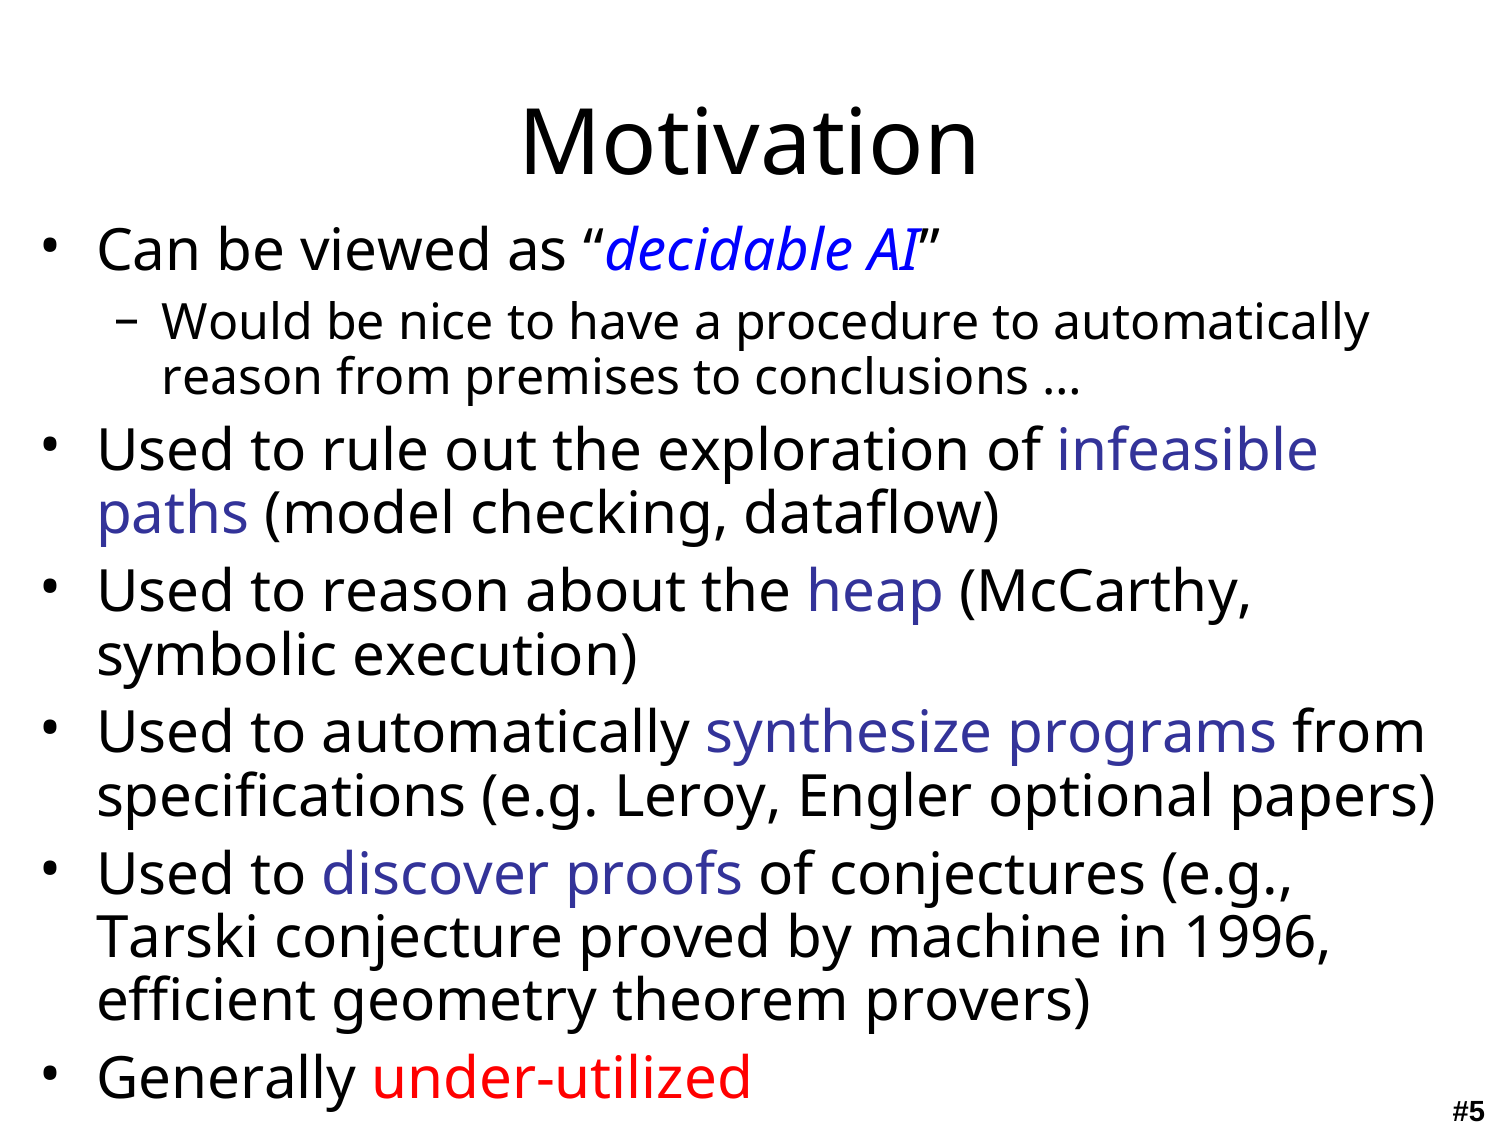

# Motivation
Can be viewed as “decidable AI”
Would be nice to have a procedure to automatically reason from premises to conclusions …
Used to rule out the exploration of infeasible paths (model checking, dataflow)
Used to reason about the heap (McCarthy, symbolic execution)
Used to automatically synthesize programs from specifications (e.g. Leroy, Engler optional papers)
Used to discover proofs of conjectures (e.g., Tarski conjecture proved by machine in 1996, efficient geometry theorem provers)
Generally under-utilized
5